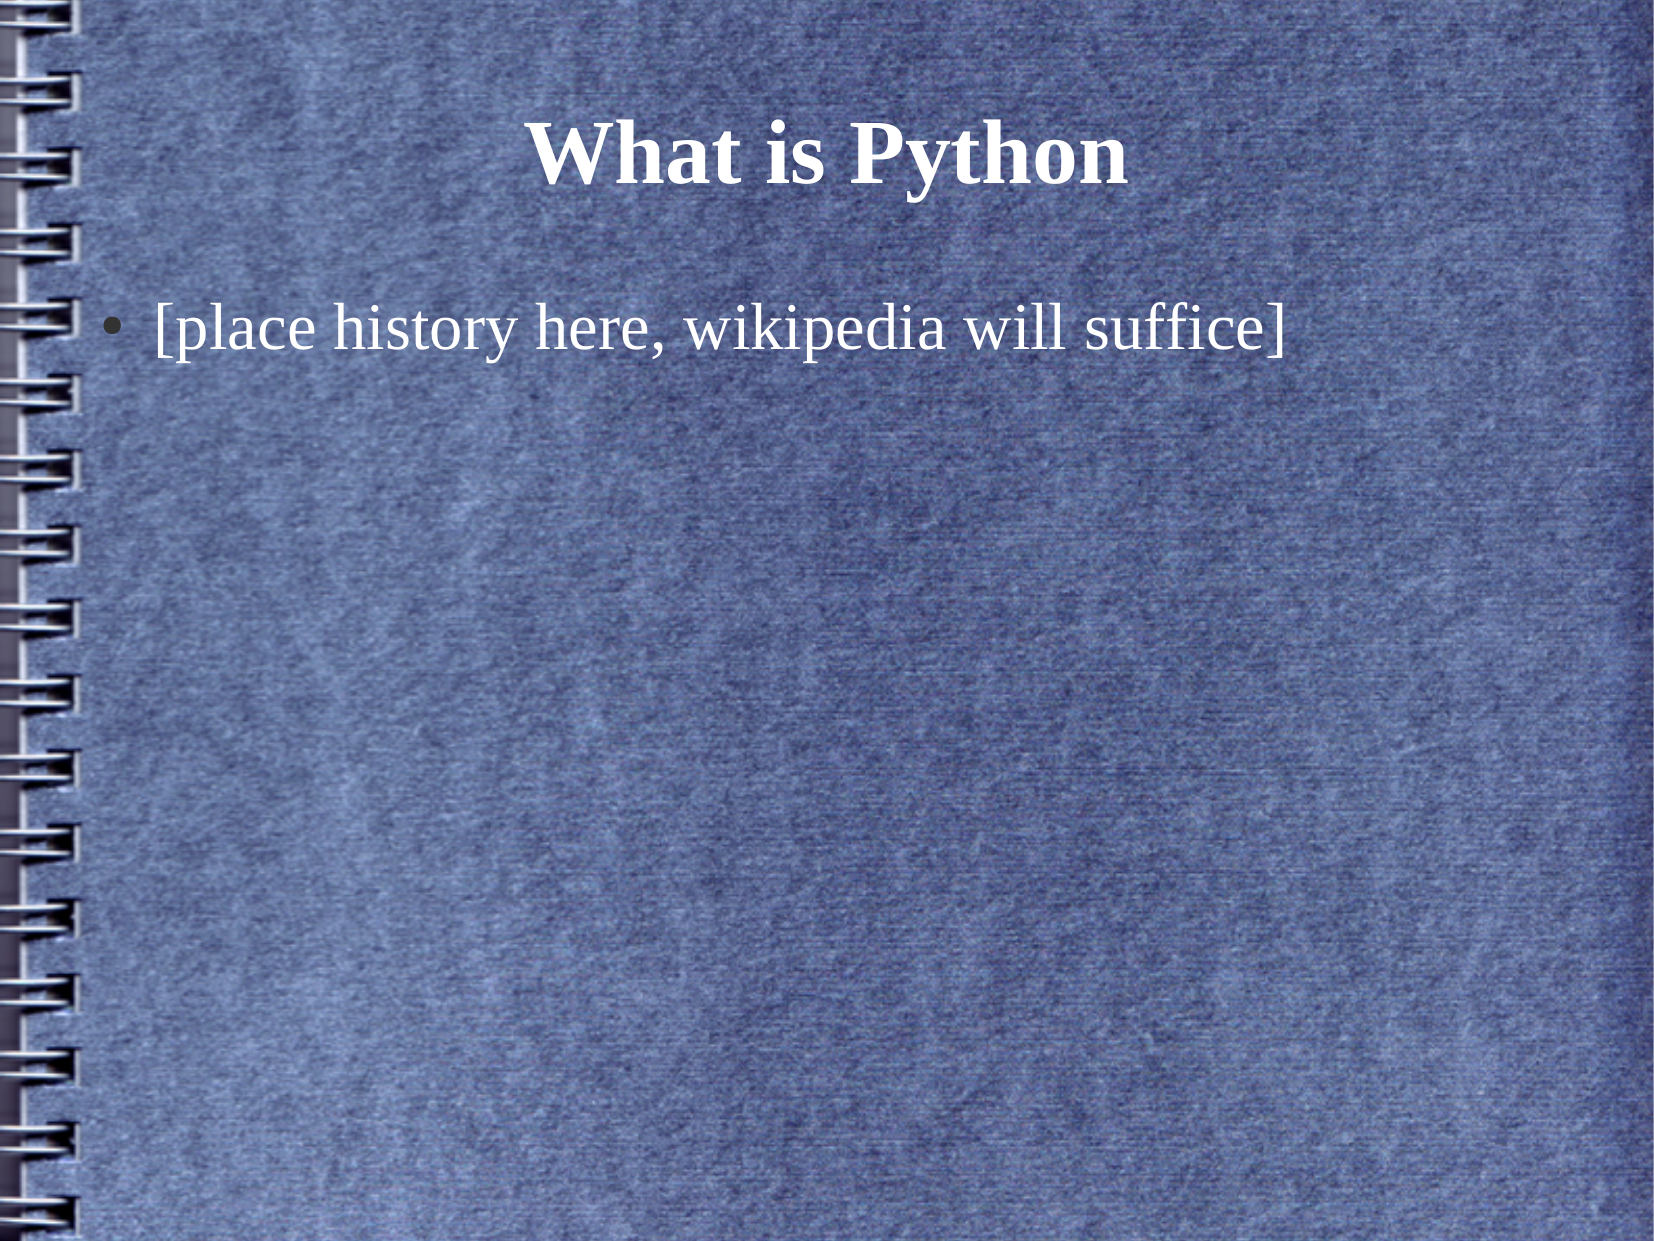

# What is Python
[place history here, wikipedia will suffice]